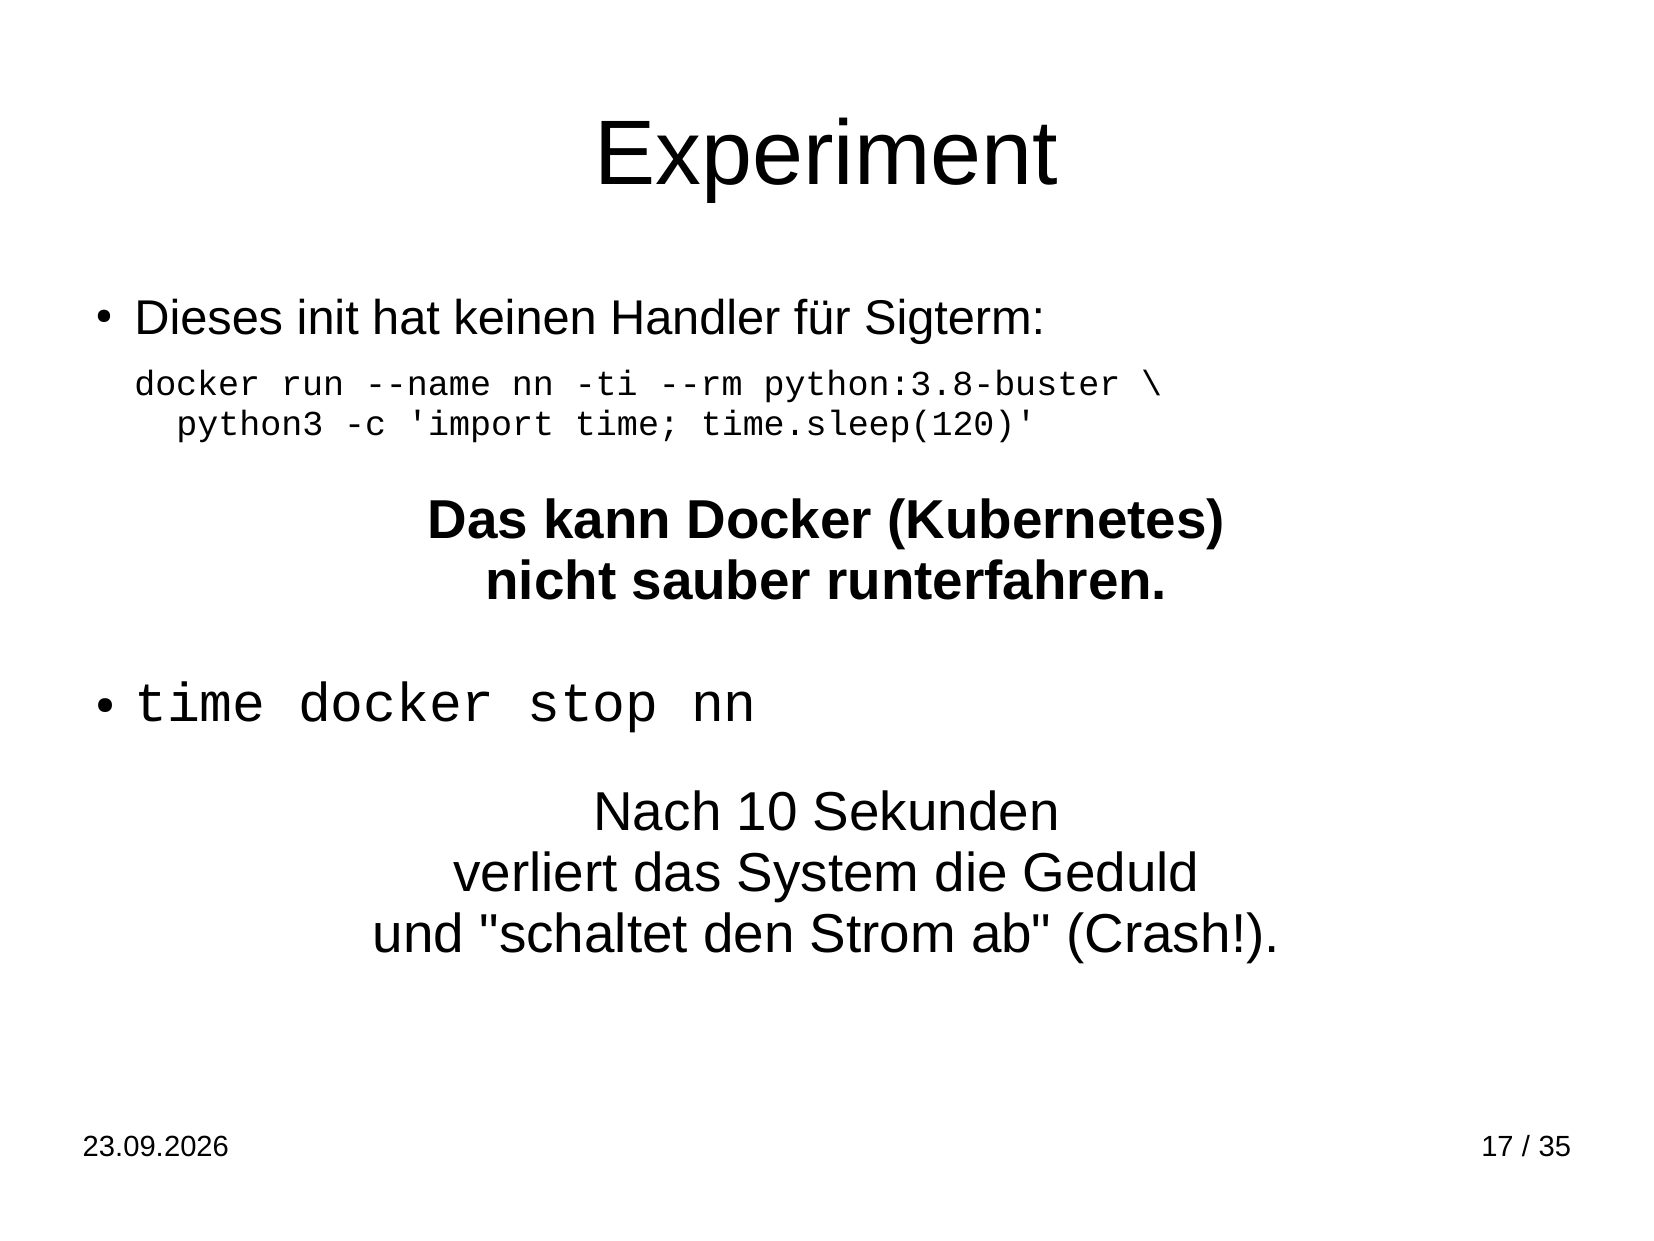

# Experiment
Dieses init hat keinen Handler für Sigterm:
docker run --name nn -ti --rm python:3.8-buster \
 python3 -c 'import time; time.sleep(120)'
Das kann Docker (Kubernetes)
nicht sauber runterfahren.
time docker stop nn
Nach 10 Sekunden
verliert das System die Geduld
und "schaltet den Strom ab" (Crash!).